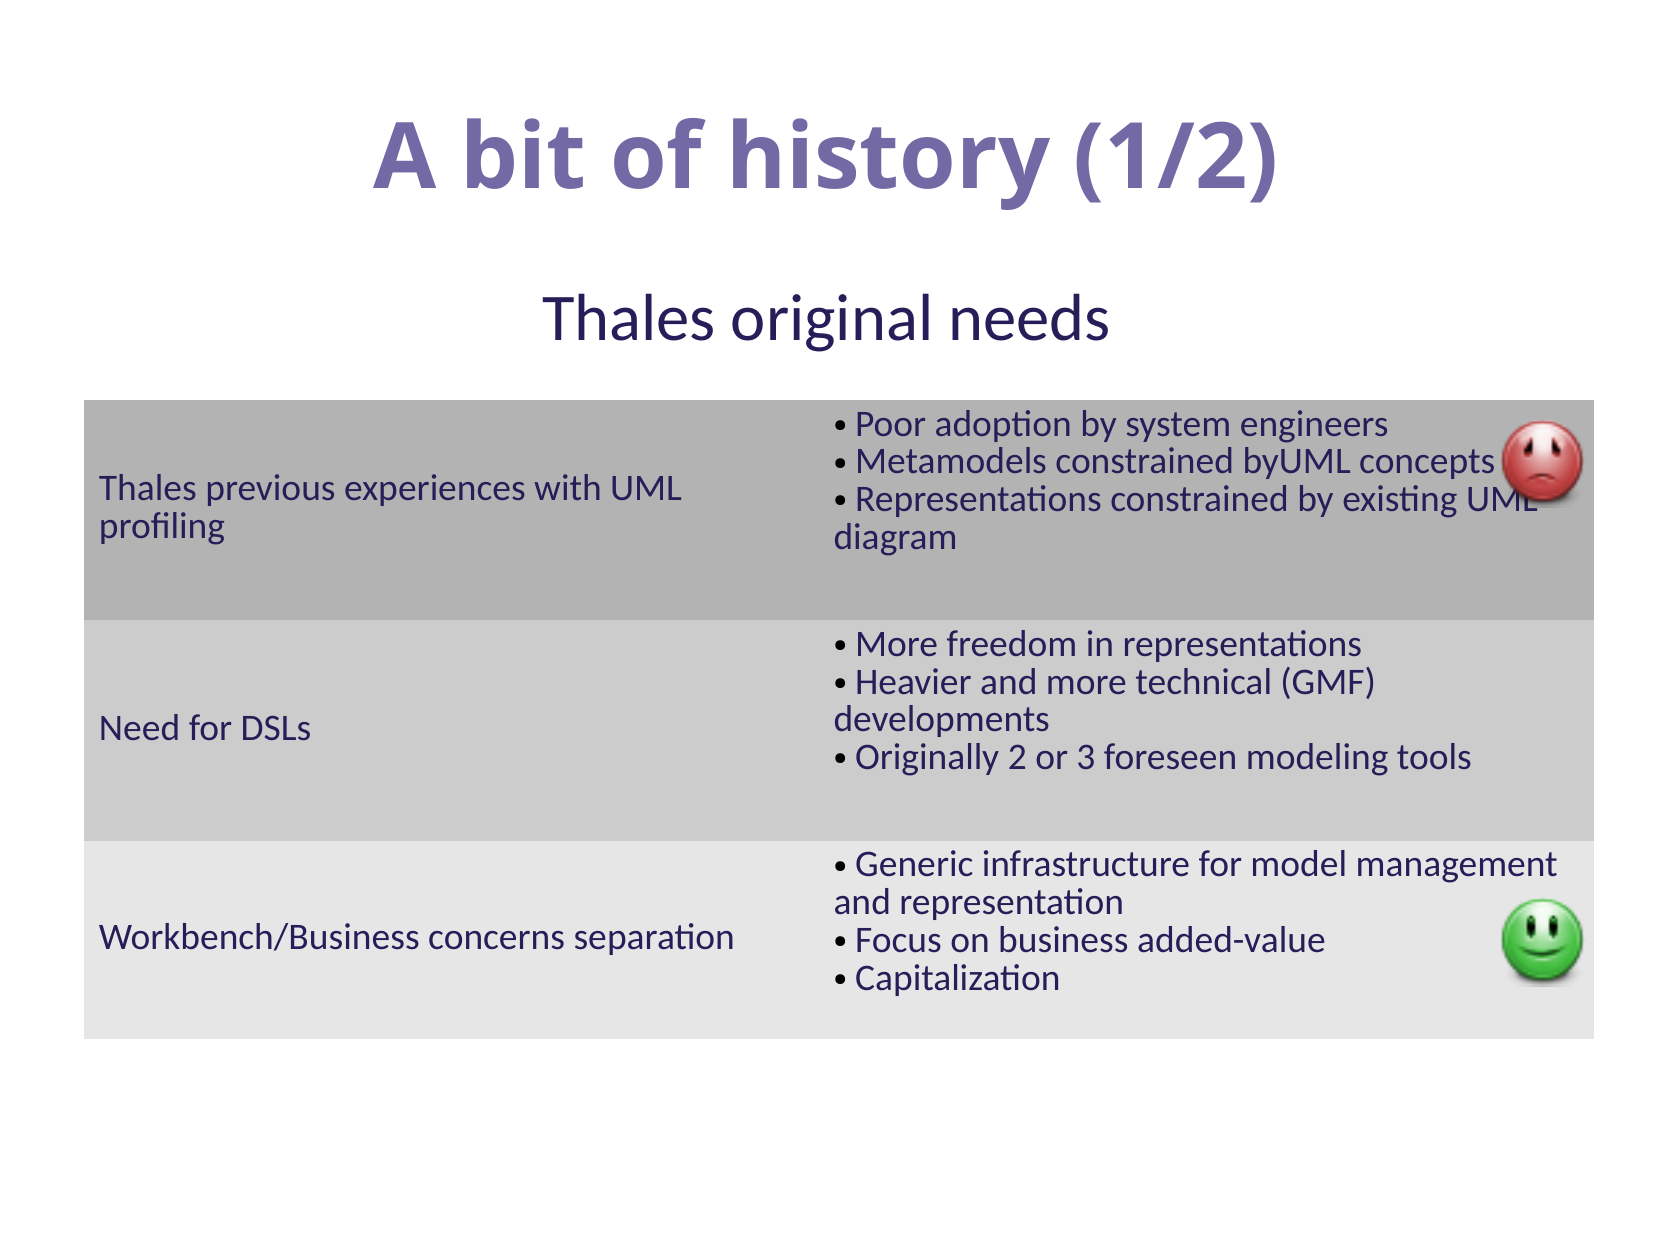

# A bit of history (1/2)
Thales original needs
| Thales previous experiences with UML profiling | Poor adoption by system engineers Metamodels constrained byUML concepts Representations constrained by existing UML diagram |
| --- | --- |
| Need for DSLs | More freedom in representations Heavier and more technical (GMF) developments Originally 2 or 3 foreseen modeling tools |
| Workbench/Business concerns separation | Generic infrastructure for model management and representation Focus on business added-value Capitalization |